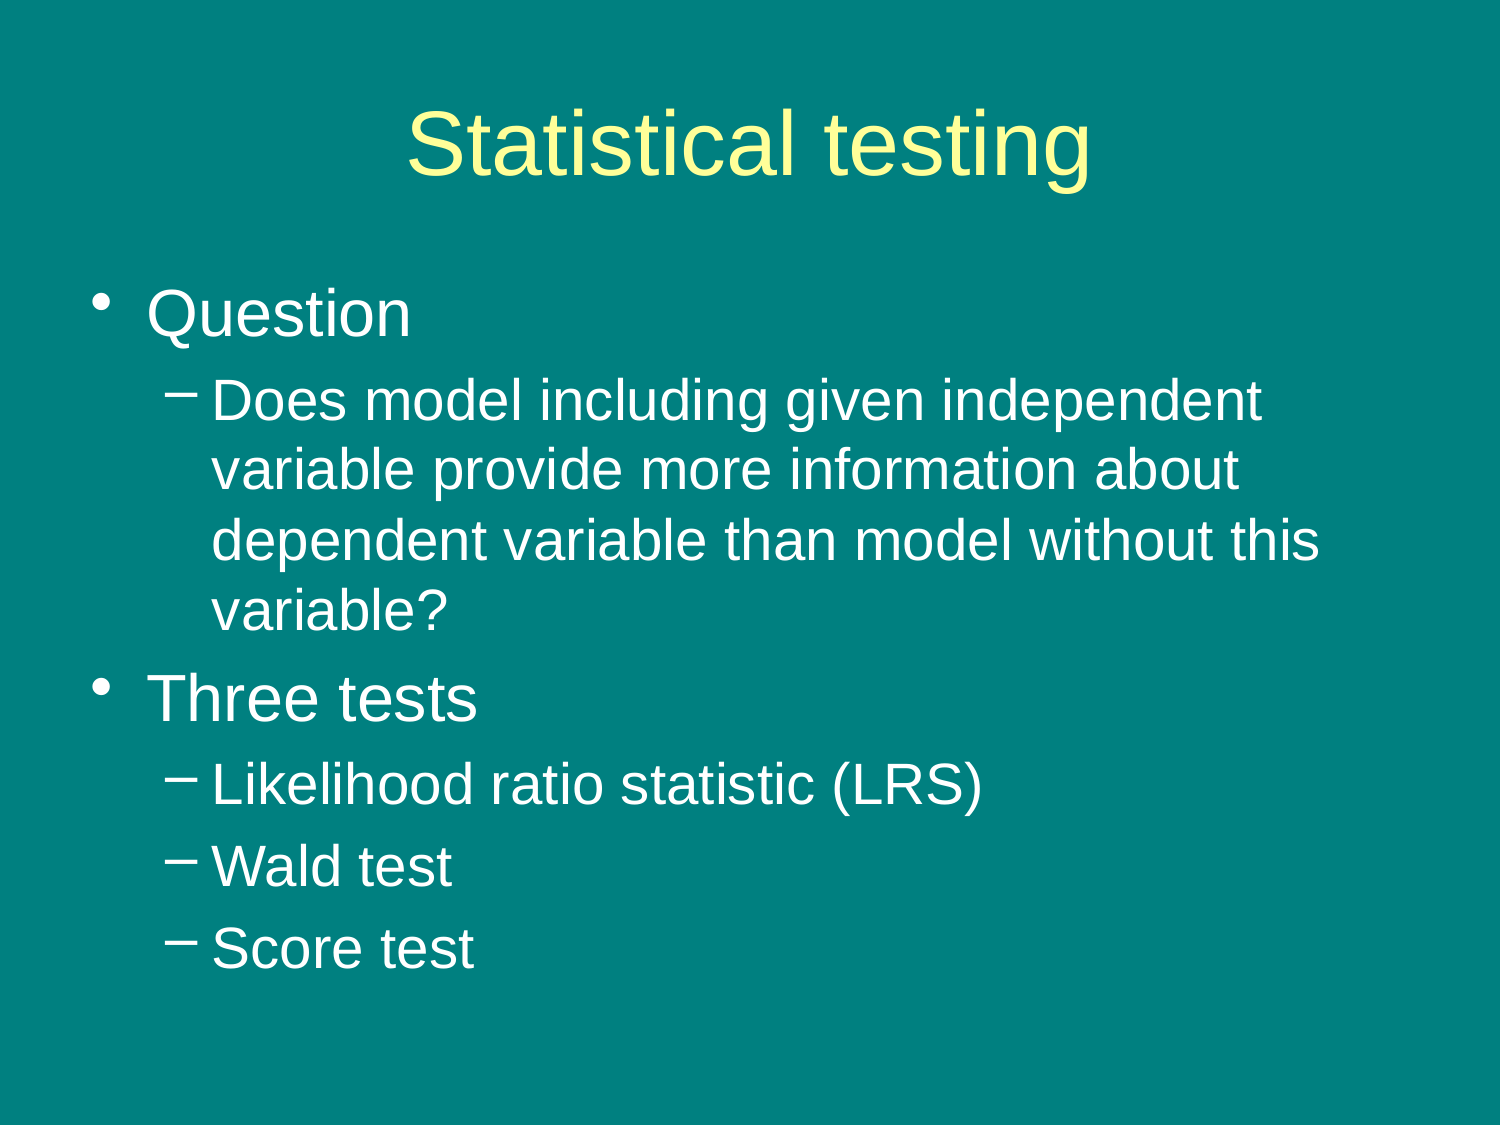

# Statistical testing
Question
Does model including given independent variable provide more information about dependent variable than model without this variable?
Three tests
Likelihood ratio statistic (LRS)
Wald test
Score test